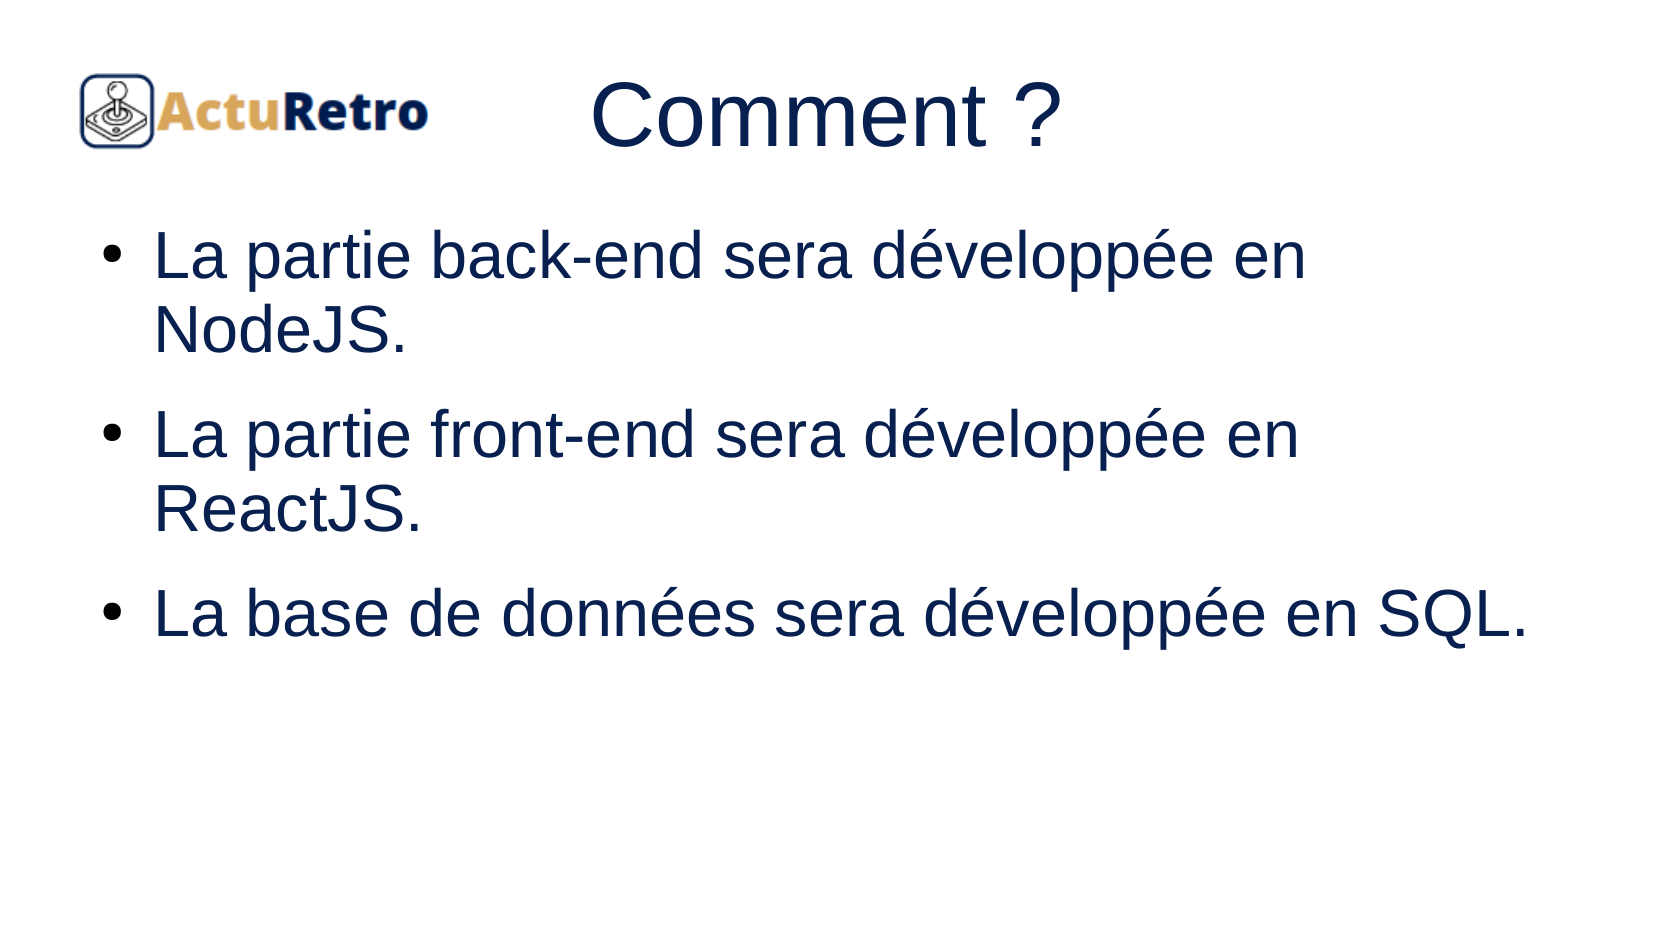

# Comment ?
La partie back-end sera développée en NodeJS.
La partie front-end sera développée en ReactJS.
La base de données sera développée en SQL.